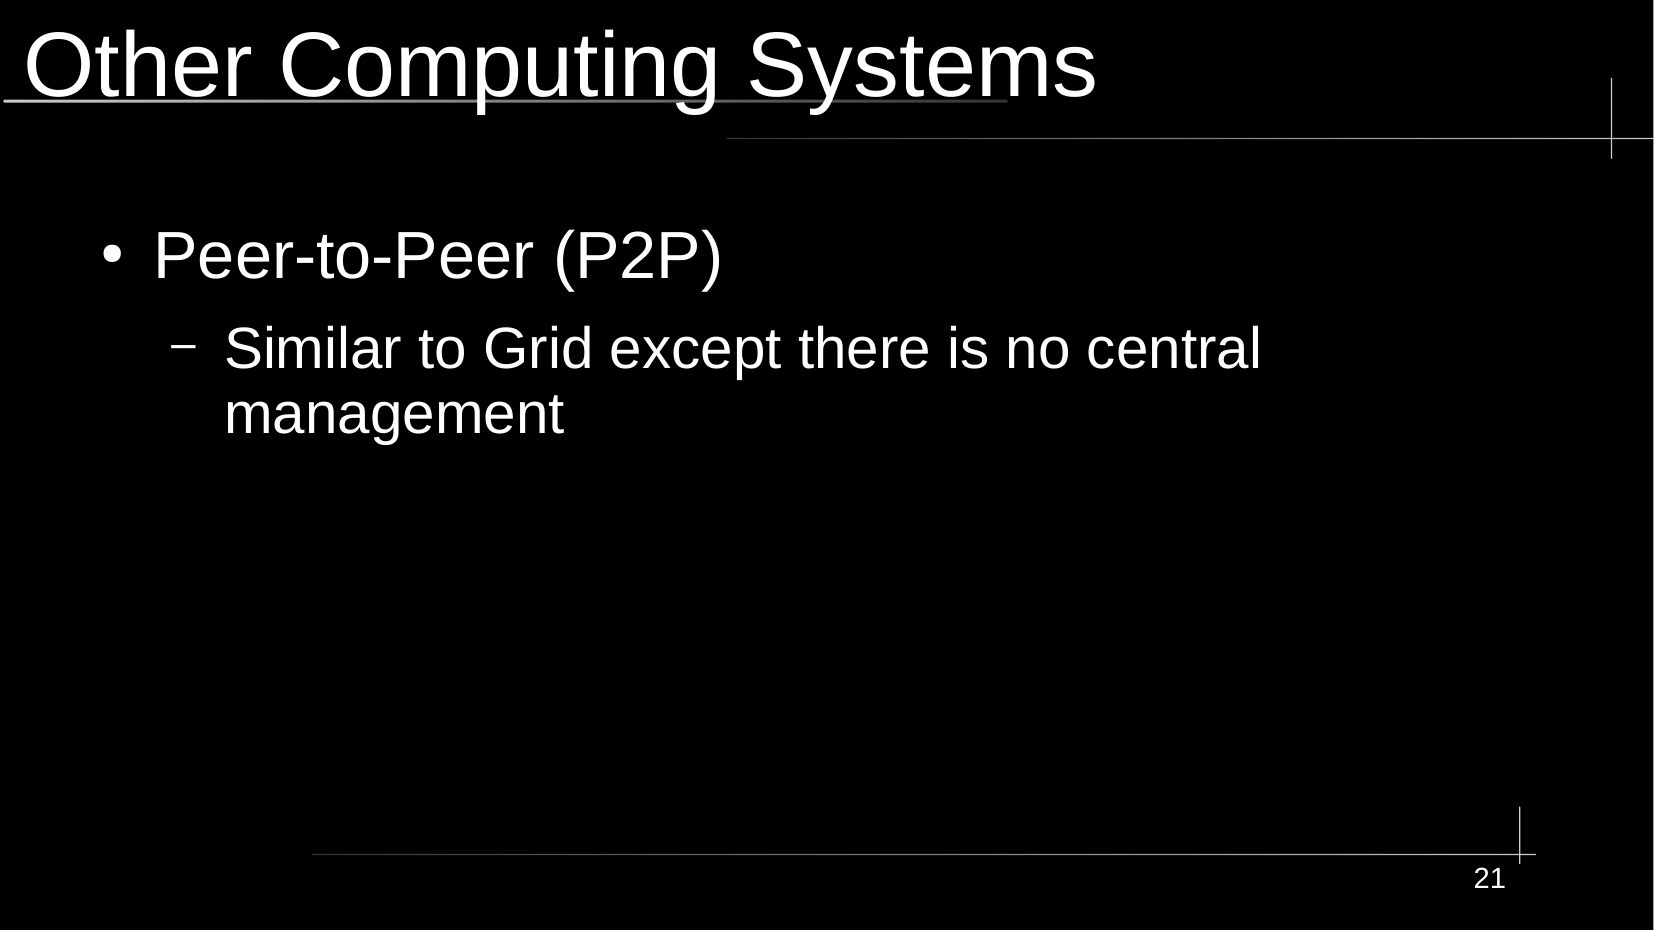

# Other Computing Systems
Peer-to-Peer (P2P)
Similar to Grid except there is no central management
21